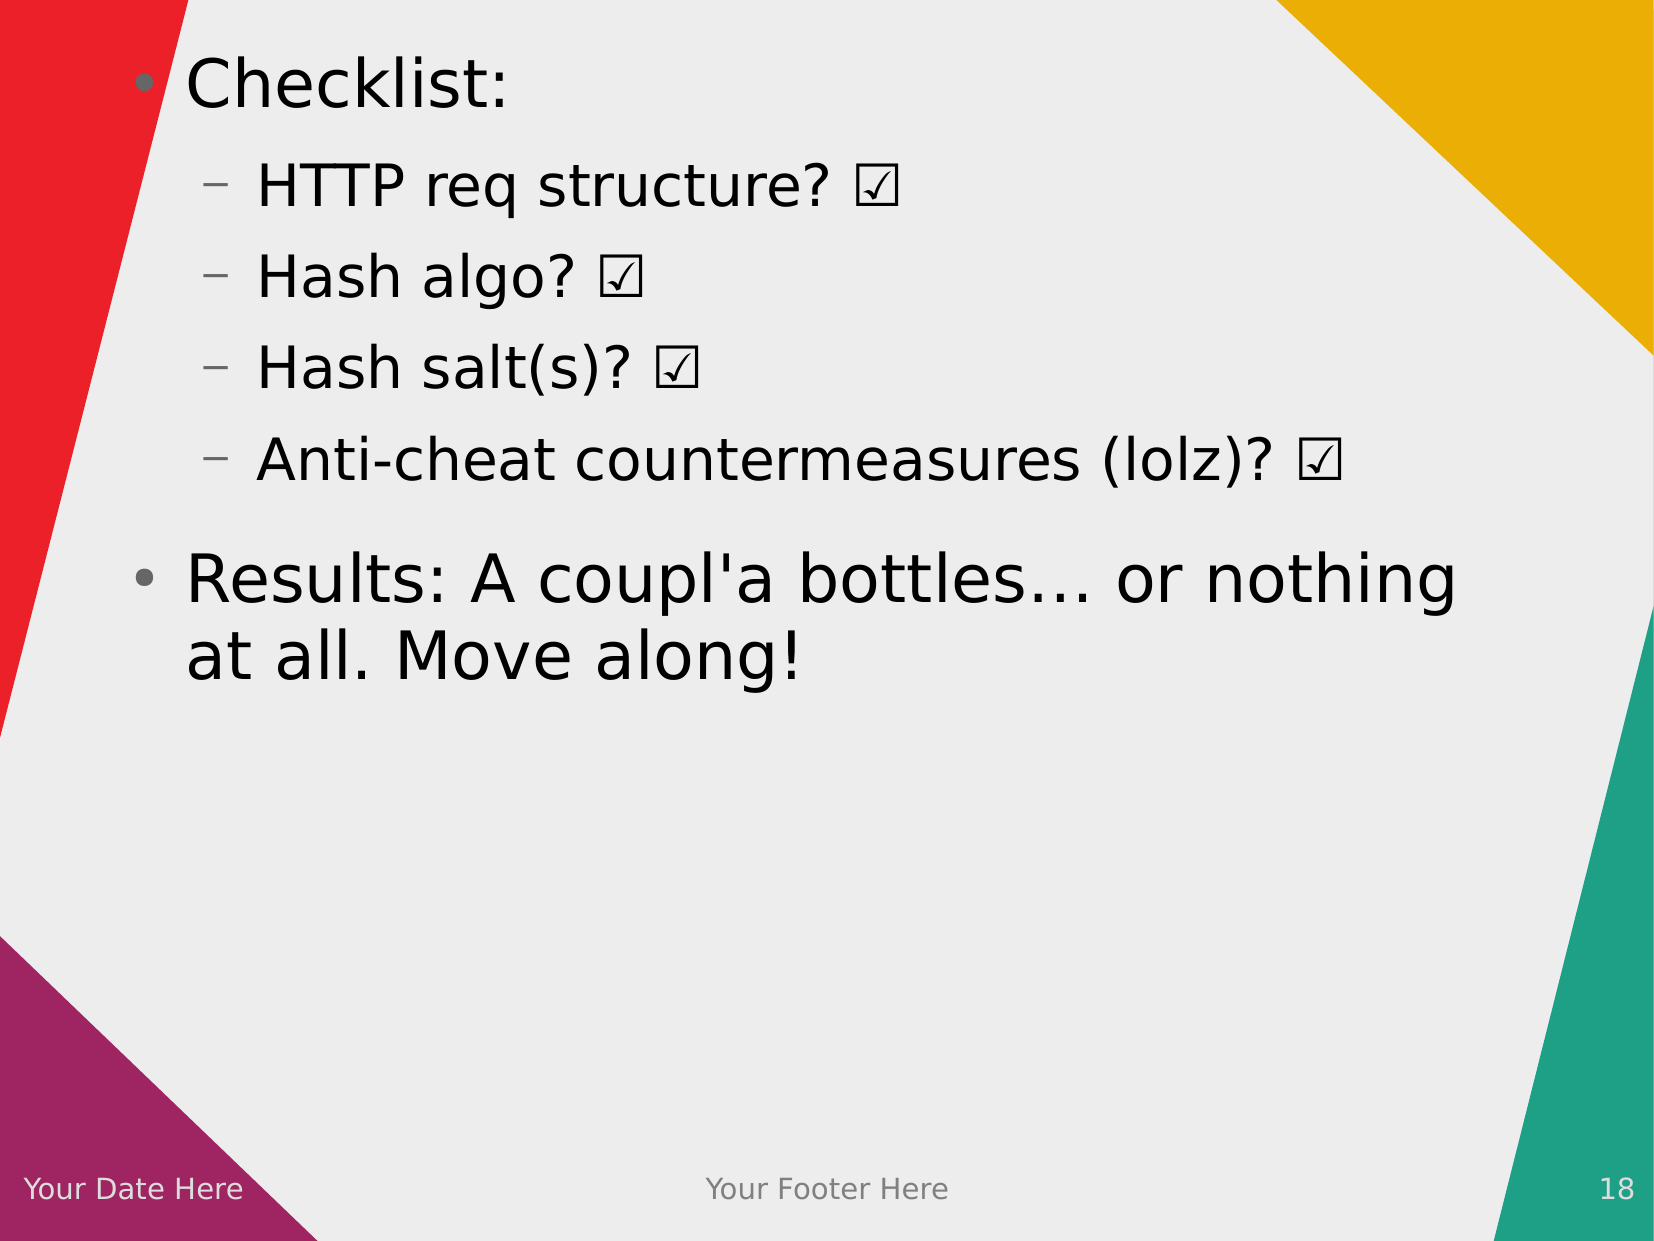

# Checklist:
HTTP req structure? ☑
Hash algo? ☑
Hash salt(s)? ☑
Anti-cheat countermeasures (lolz)? ☑
Results: A coupl'a bottles… or nothing at all. Move along!
Your Date Here
Your Footer Here
18